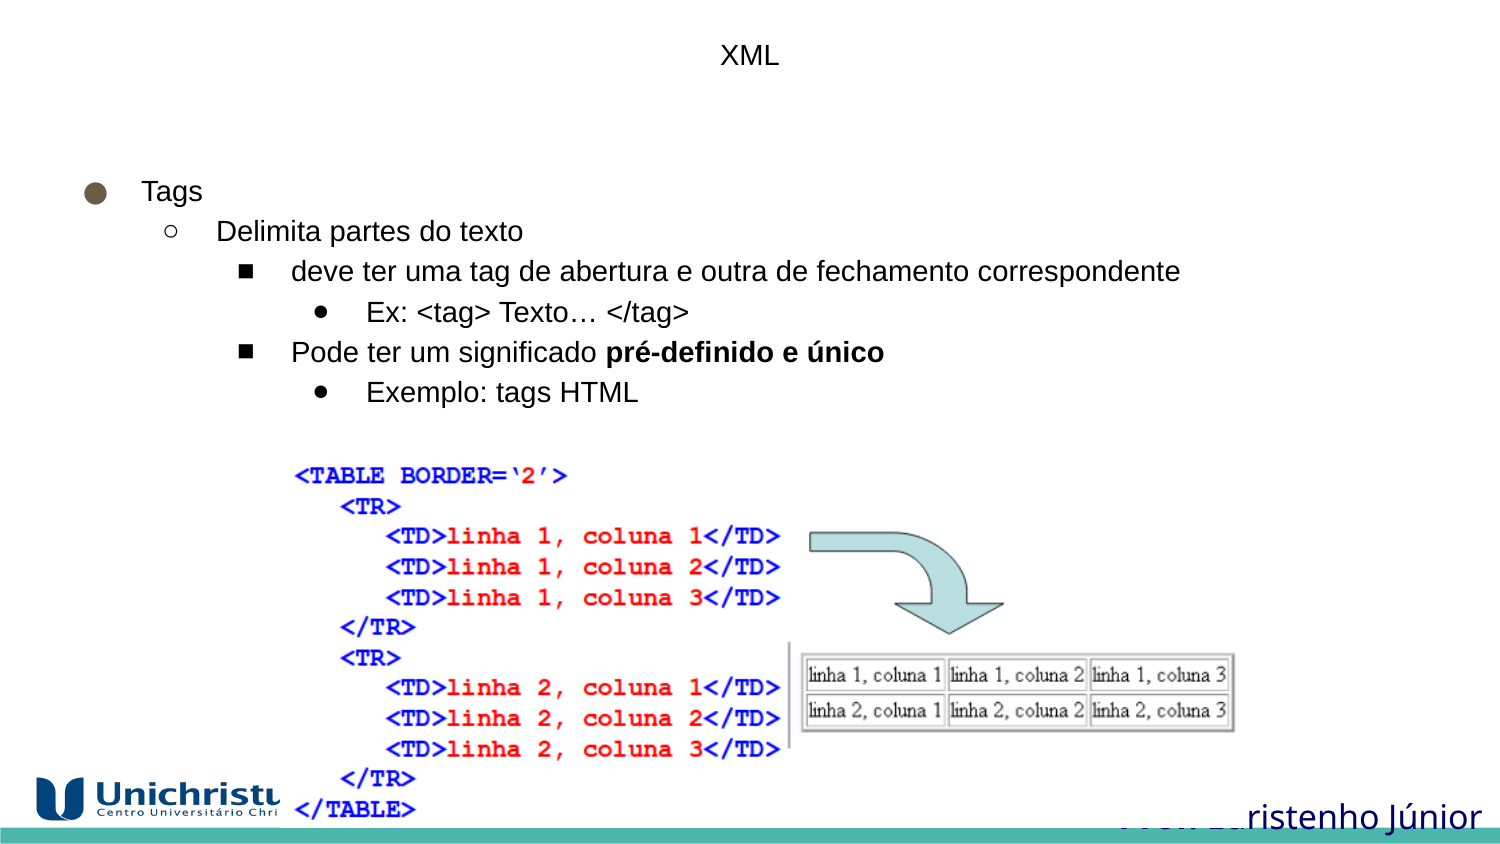

# XML
Tags
Delimita partes do texto
deve ter uma tag de abertura e outra de fechamento correspondente
Ex: <tag> Texto… </tag>
Pode ter um significado pré-definido e único
Exemplo: tags HTML